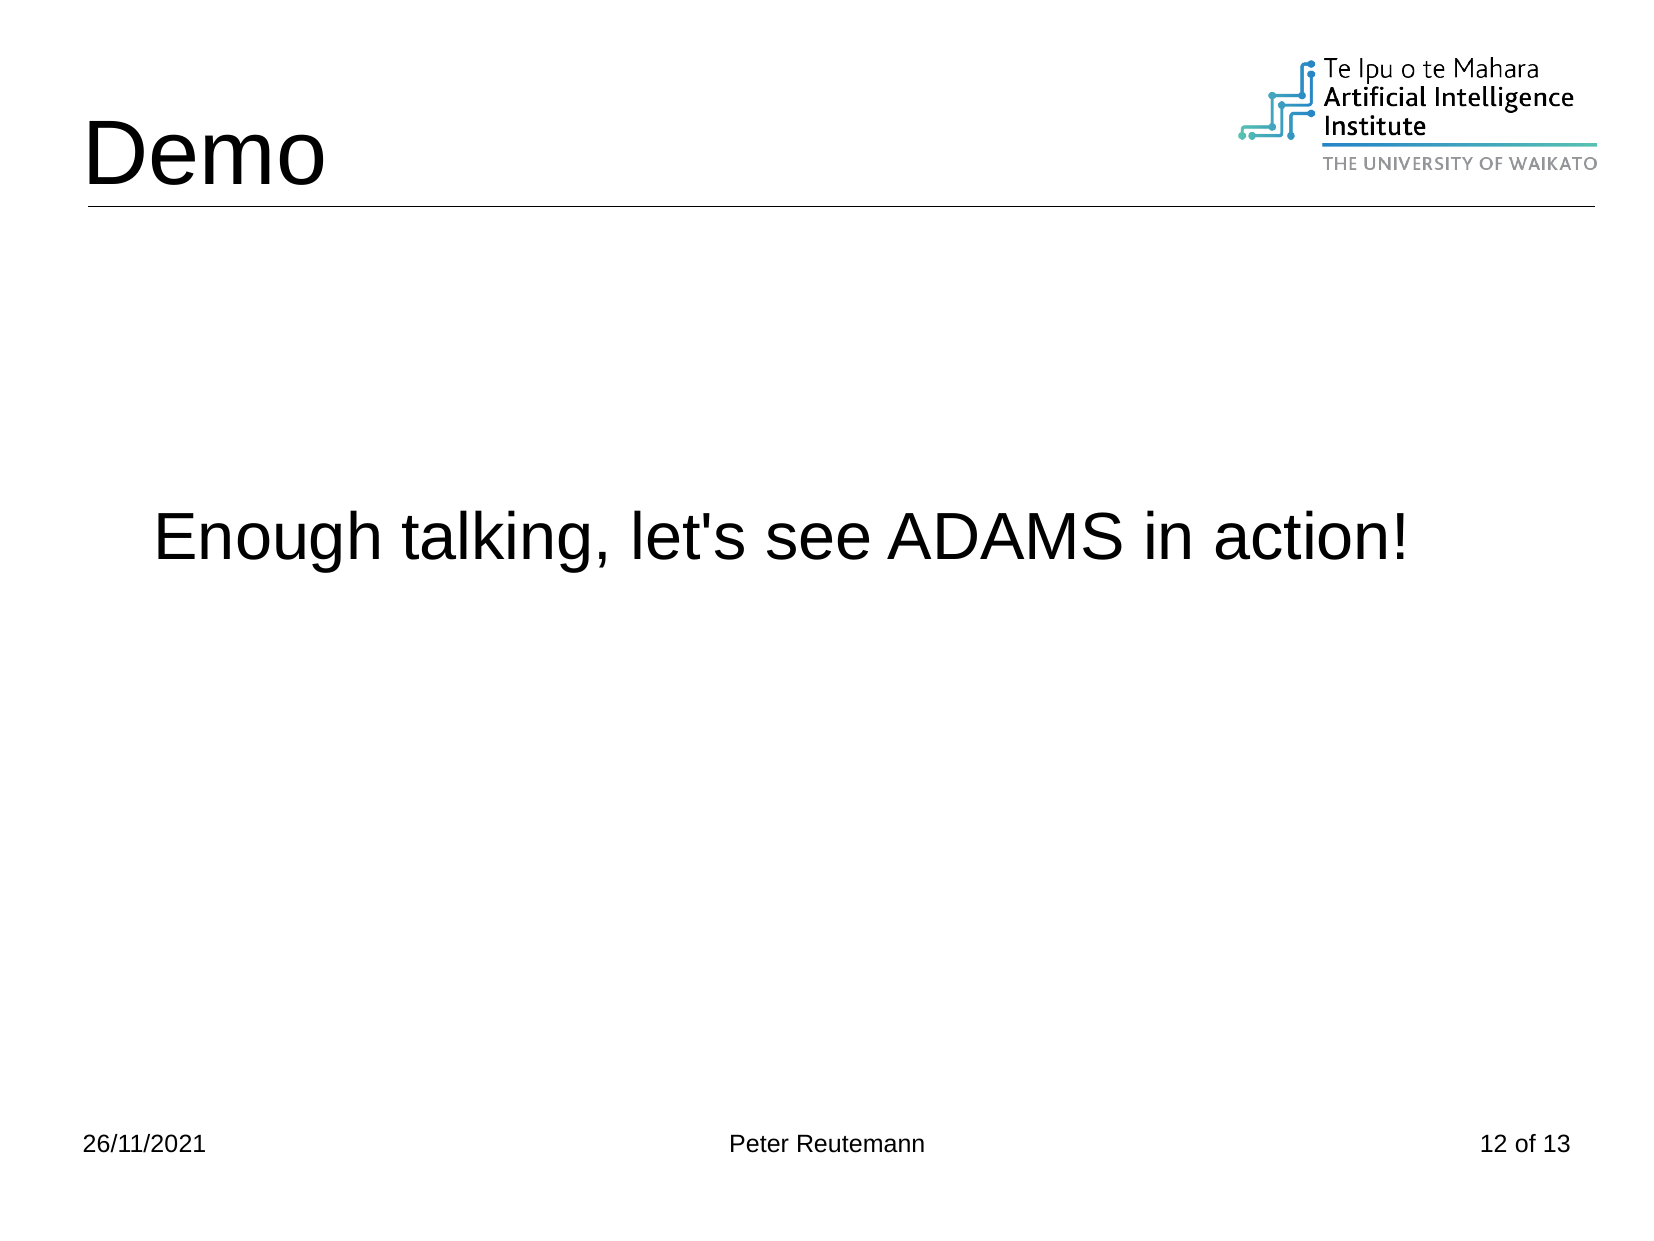

# Demo
Enough talking, let's see ADAMS in action!
26/11/2021
Peter Reutemann
12